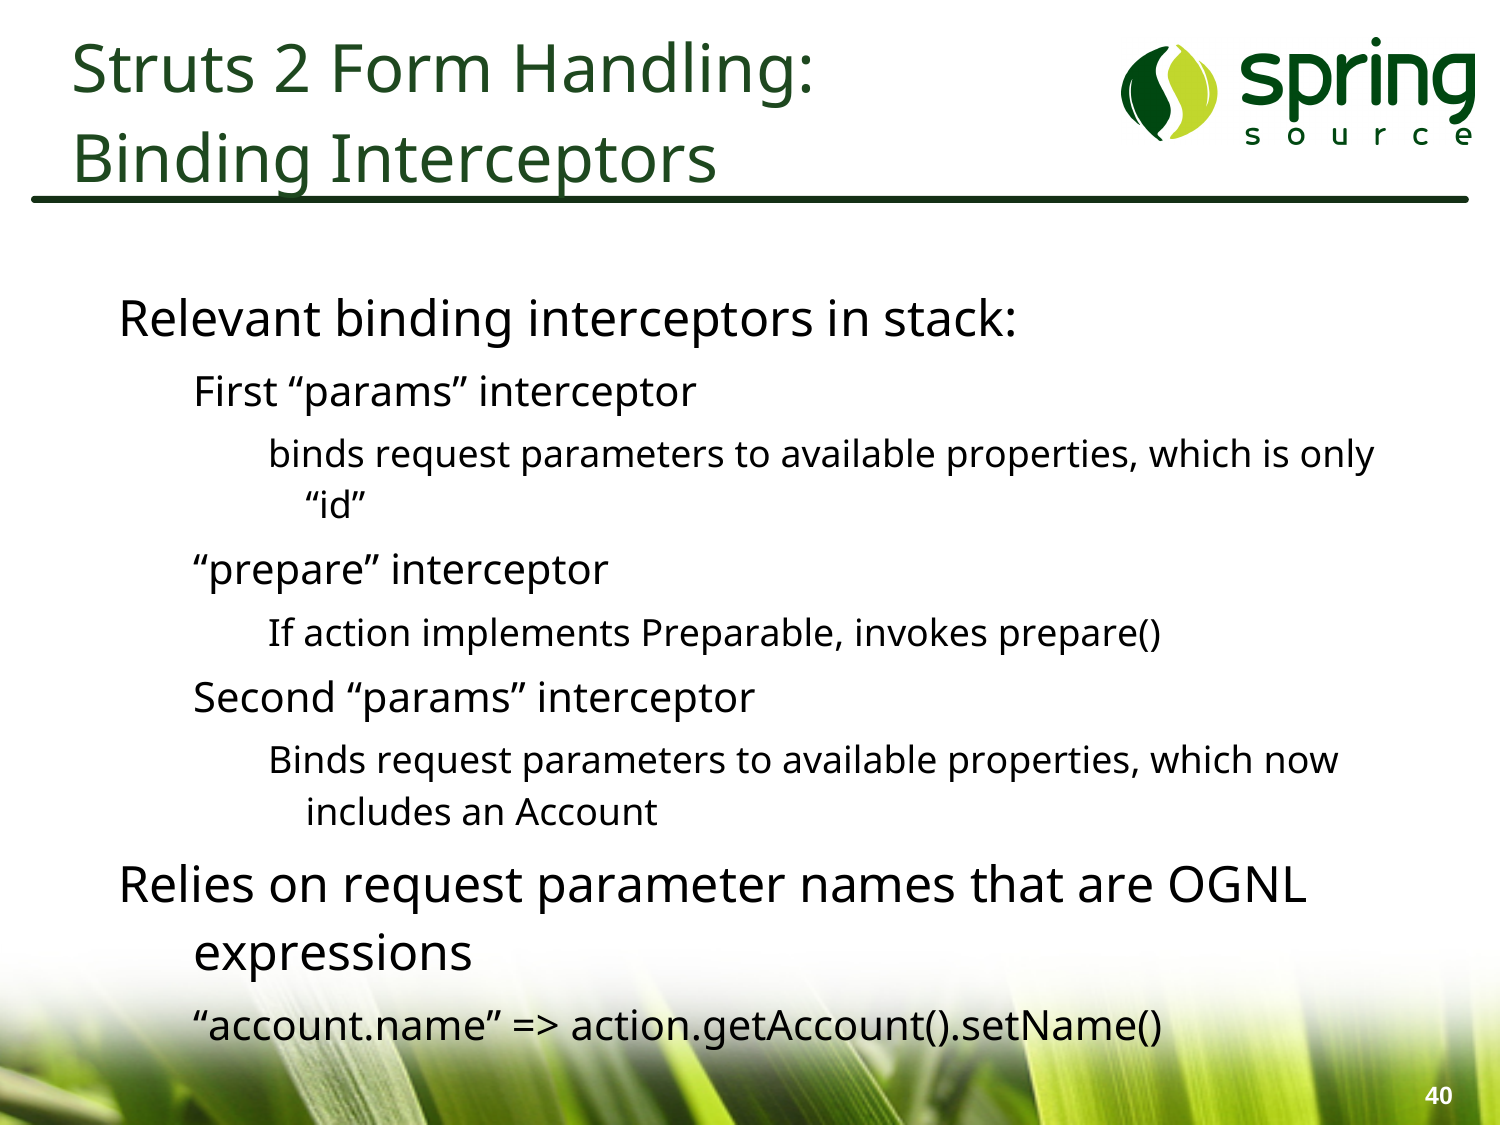

# Struts 2 Form Handling: Binding Interceptors
Relevant binding interceptors in stack:
First “params” interceptor
binds request parameters to available properties, which is only “id”
“prepare” interceptor
If action implements Preparable, invokes prepare()
Second “params” interceptor
Binds request parameters to available properties, which now includes an Account
Relies on request parameter names that are OGNL expressions
“account.name” => action.getAccount().setName()